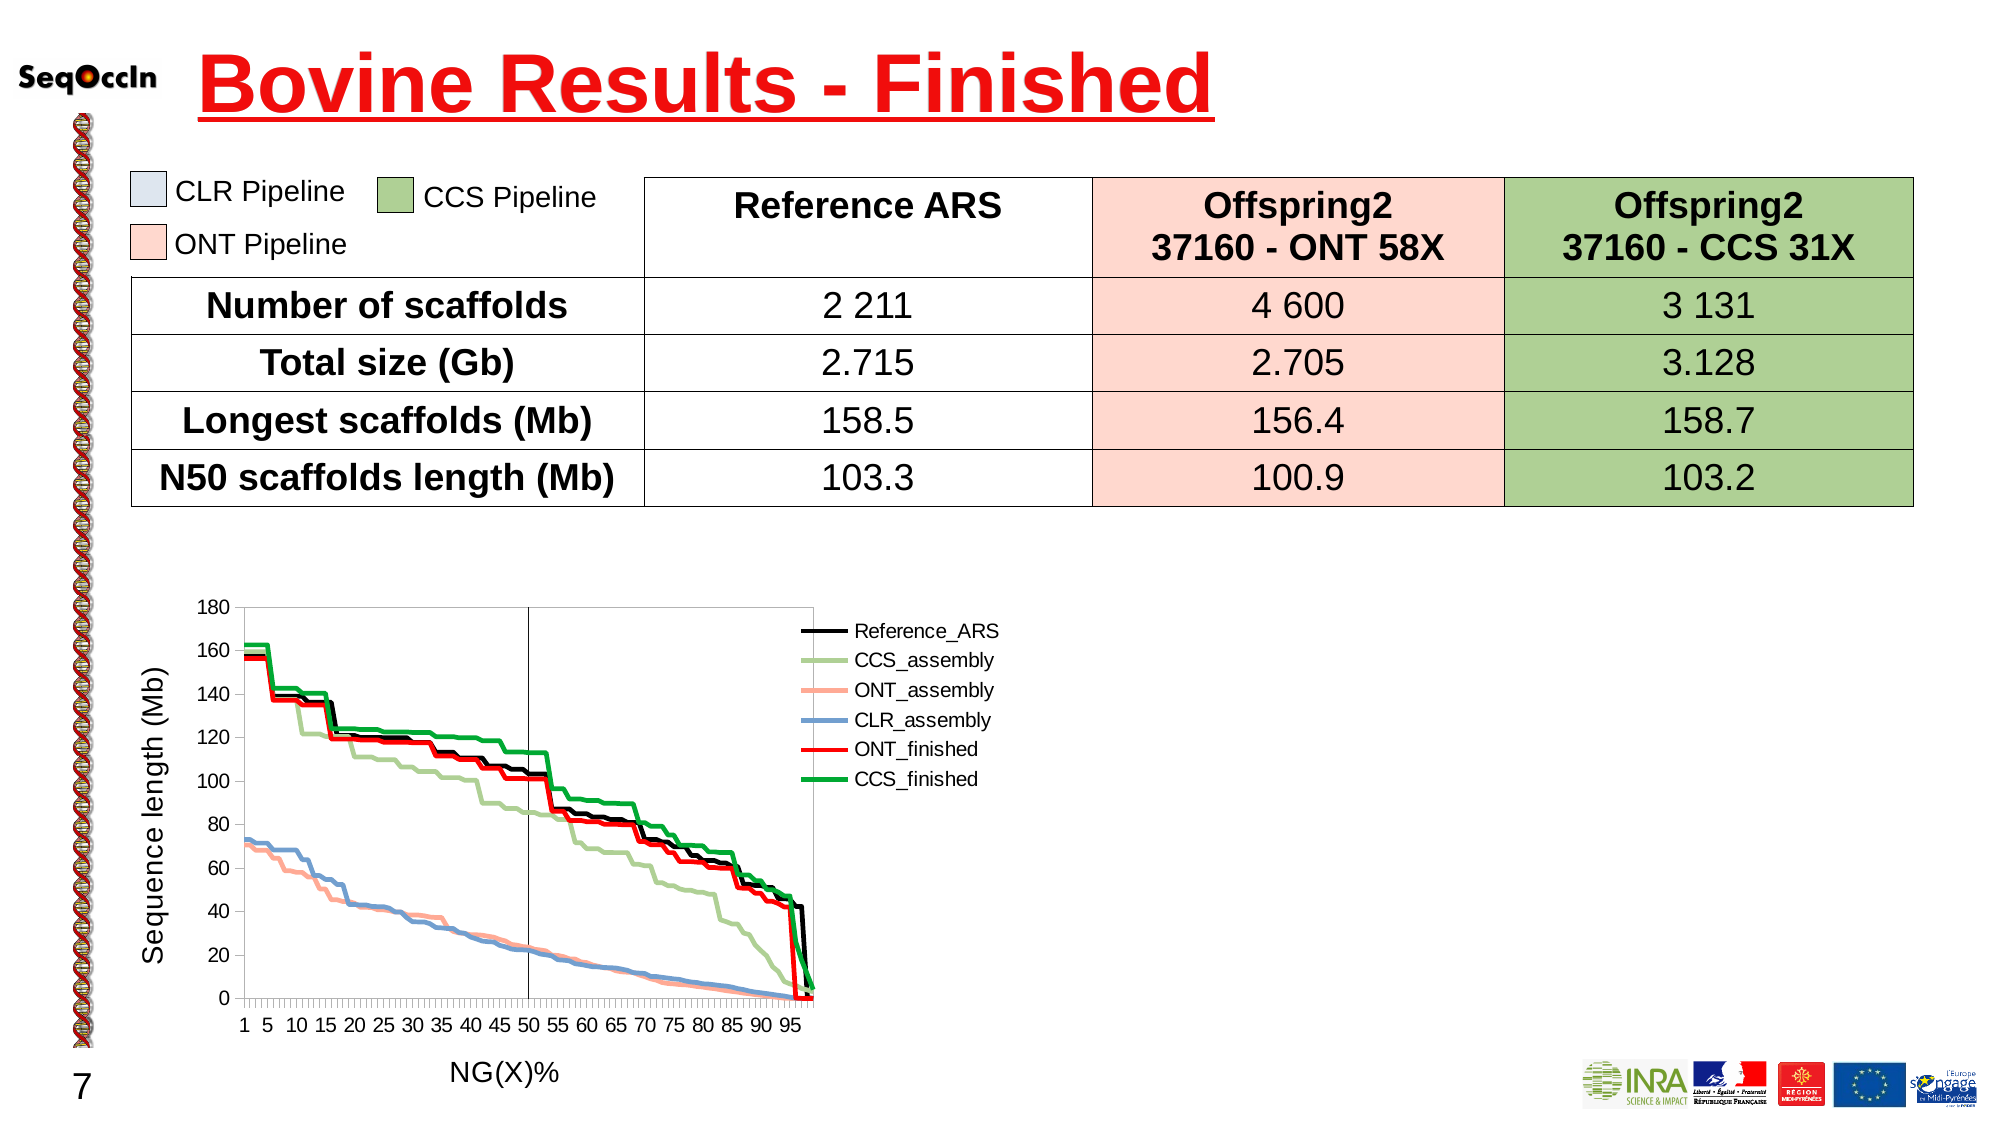

Bovine results - Finished
CLR Pipeline
CCS Pipeline
| | Reference ARS | Offspring2 37160 - ONT 58X | Offspring2 37160 - CCS 31X |
| --- | --- | --- | --- |
| Number of scaffolds | 2 211 | 4 600 | 3 131 |
| Total size (Gb) | 2.715 | 2.705 | 3.128 |
| Longest scaffolds (Mb) | 158.5 | 156.4 | 158.7 |
| N50 scaffolds length (Mb) | 103.3 | 100.9 | 103.2 |
ONT Pipeline
### Chart
| Category | Reference_ARS | CCS_assembly | ONT_assembly | CLR_assembly | ONT_finished | CCS_finished |
|---|---|---|---|---|---|---|
| 1 | 158.53411 | 159.56232 | 70.660114 | 73.162782 | 156.401018 | 162.65705872 |
| None | 158.53411 | 159.56232 | 70.660114 | 73.162782 | 156.401018 | 162.65705872 |
| None | 158.53411 | 159.56232 | 68.17267 | 71.500642 | 156.401018 | 162.65705872 |
| None | 158.53411 | 159.56232 | 68.17267 | 71.500642 | 156.401018 | 162.65705872 |
| 5 | 158.53411 | 159.56232 | 68.17267 | 71.500642 | 156.401018 | 162.65705872 |
| None | 139.009144 | 137.586803 | 64.479263 | 68.366534 | 137.219967 | 142.70876568 |
| None | 139.009144 | 137.586803 | 64.479263 | 68.366534 | 137.219967 | 142.70876568 |
| None | 139.009144 | 137.586803 | 58.727374 | 68.279015 | 137.219967 | 142.70876568 |
| None | 139.009144 | 137.586803 | 58.727374 | 68.279015 | 137.219967 | 142.70876568 |
| 10 | 139.009144 | 137.586803 | 58.012523 | 68.279015 | 137.219967 | 142.70876568 |
| None | 139.009144 | 121.70431 | 58.012523 | 63.862697 | 135.017872 | 140.41858688 |
| None | 136.231102 | 121.70431 | 55.856493 | 63.862697 | 135.017872 | 140.41858688 |
| None | 136.231102 | 121.70431 | 55.856493 | 56.53891 | 135.017872 | 140.41858688 |
| None | 136.231102 | 121.70431 | 50.390664 | 56.53891 | 135.017872 | 140.41858688 |
| 15 | 136.231102 | 120.561319 | 50.390664 | 54.791804 | 135.017872 | 140.41858688 |
| None | 136.231102 | 120.561319 | 45.411727 | 54.791804 | 119.316933 | 124.08961032 |
| None | 121.005158 | 120.561319 | 45.411727 | 52.417165 | 119.316933 | 124.08961032 |
| None | 121.005158 | 120.561319 | 44.601496 | 52.417165 | 119.316933 | 124.08961032 |
| None | 121.005158 | 120.561319 | 44.601496 | 43.261896 | 119.316933 | 124.08961032 |
| 20 | 121.005158 | 111.068319 | 43.834726 | 43.261896 | 119.316933 | 124.08961032 |
| None | 120.089316 | 111.068319 | 41.974199 | 42.995136 | 118.958293 | 123.71662472 |
| None | 120.089316 | 111.068319 | 41.974199 | 42.995136 | 118.958293 | 123.71662472 |
| None | 120.089316 | 111.068319 | 41.811592 | 42.341888 | 118.958293 | 123.71662472 |
| None | 120.089316 | 109.815629 | 40.81628 | 42.238173 | 118.958293 | 123.71662472 |
| 25 | 120.000601 | 109.815629 | 40.81628 | 42.238173 | 117.912971 | 122.62948984 |
| None | 120.000601 | 109.815629 | 40.431968 | 41.54368 | 117.912971 | 122.62948984 |
| None | 120.000601 | 109.815629 | 39.737951 | 39.789779 | 117.912971 | 122.62948984 |
| None | 120.000601 | 106.465964 | 39.737951 | 39.789779 | 117.912971 | 122.62948984 |
| None | 120.000601 | 106.465964 | 38.485726 | 37.159084 | 117.912971 | 122.62948984 |
| 30 | 117.80634 | 106.465964 | 38.38371 | 35.27955 | 117.670253 | 122.37706312 |
| None | 117.80634 | 104.395464 | 38.38371 | 35.24849 | 117.670253 | 122.37706312 |
| None | 117.80634 | 104.395464 | 38.023865 | 35.24849 | 117.670253 | 122.37706312 |
| None | 117.80634 | 104.395464 | 37.451564 | 34.429641 | 117.670253 | 122.37706312 |
| None | 113.31977 | 104.395464 | 37.282502 | 32.650816 | 111.541023 | 120.46430484 |
| 35 | 113.31977 | 101.609225 | 37.282502 | 32.50264 | 111.541023 | 120.46430484 |
| None | 113.31977 | 101.609225 | 32.79745 | 32.20853 | 111.541023 | 120.46430484 |
| None | 113.31977 | 101.609225 | 30.857572 | 32.20853 | 111.541023 | 120.46430484 |
| None | 110.682743 | 101.609225 | 30.150024 | 30.35341 | 110.008012 | 119.90873308 |
| None | 110.682743 | 100.386416 | 29.917895 | 29.996995 | 110.008012 | 119.90873308 |
| 40 | 110.682743 | 100.386416 | 29.311419 | 28.25822 | 110.008012 | 119.90873308 |
| None | 110.682743 | 100.386416 | 29.311419 | 27.40479 | 110.008012 | 119.90873308 |
| None | 110.682743 | 89.786915 | 29.119091 | 26.434035 | 105.9007 | 118.608784 |
| None | 106.982474 | 89.786915 | 28.646922 | 26.146582 | 105.9007 | 118.608784 |
| None | 106.982474 | 89.786915 | 28.196972 | 26.004061 | 105.9007 | 118.608784 |
| 45 | 106.982474 | 89.786915 | 27.163599 | 24.422101 | 105.9007 | 118.608784 |
| None | 106.982474 | 87.38646 | 26.47685 | 23.76918 | 101.24831 | 113.3981072 |
| None | 105.454467 | 87.38646 | 24.855471 | 22.774178 | 101.24831 | 113.3981072 |
| None | 105.454467 | 87.38646 | 24.547333 | 22.452296 | 101.24831 | 113.3981072 |
| None | 105.454467 | 85.592729 | 23.866941 | 22.390374 | 101.24831 | 113.3981072 |
| 50 | 103.308737 | 85.592729 | 23.641545 | 22.19508 | 100.95981 | 113.0749872 |
| None | 103.308737 | 85.592729 | 22.637589 | 21.466828 | 100.95981 | 113.0749872 |
| None | 103.308737 | 84.477869 | 22.347164 | 20.459004 | 100.95981 | 113.0749872 |
| None | 103.308737 | 84.477869 | 21.882432 | 20.087203 | 100.95981 | 113.0749872 |
| None | 87.216183 | 84.477869 | 19.959208 | 19.629394 | 86.153424 | 96.49183488 |
| 55 | 87.216183 | 82.319332 | 19.801307 | 17.817985 | 86.153424 | 96.49183488 |
| None | 87.216183 | 82.319332 | 19.279655 | 17.629469 | 86.153424 | 96.49183488 |
| None | 87.216183 | 82.319332 | 18.227146 | 17.352769 | 81.926322 | 91.75748064 |
| None | 85.00778 | 71.672482 | 18.162762 | 15.993006 | 81.926322 | 91.75748064 |
| None | 85.00778 | 71.672482 | 16.813681 | 15.657762 | 81.926322 | 91.75748064 |
| 60 | 85.00778 | 68.896899 | 16.537409 | 15.137618 | 81.341607 | 91.10259984 |
| None | 83.472345 | 68.896899 | 15.441178 | 14.610794 | 81.341607 | 91.10259984 |
| None | 83.472345 | 68.896899 | 14.848457 | 14.553383 | 81.341607 | 91.10259984 |
| None | 83.472345 | 67.137961 | 14.117999 | 14.239196 | 80.170171 | 89.79059152 |
| None | 82.403003 | 67.137961 | 13.884331 | 14.179131 | 80.170171 | 89.79059152 |
| 65 | 82.403003 | 67.120221 | 12.777956 | 14.023715 | 80.170171 | 89.79059152 |
| None | 82.403003 | 67.120221 | 12.285236 | 13.533853 | 79.994754 | 89.59412448 |
| None | 81.013979 | 67.120221 | 12.090387 | 12.974101 | 79.994754 | 89.59412448 |
| None | 81.013979 | 61.707403 | 11.960424 | 11.897643 | 79.994754 | 89.59412448 |
| None | 81.013979 | 61.707403 | 10.870935 | 11.684055 | 72.237041 | 80.90548592 |
| 70 | 73.167244 | 61.040949 | 10.058923 | 11.533062 | 72.237041 | 80.90548592 |
| None | 73.167244 | 61.040949 | 9.05603 | 10.169401 | 70.772257 | 79.26492784 |
| None | 73.167244 | 53.277506 | 8.445159 | 10.108317 | 70.772257 | 79.26492784 |
| None | 71.974595 | 53.277506 | 7.354447 | 9.733653 | 70.772257 | 79.26492784 |
| None | 71.974595 | 51.875486 | 6.913862 | 9.384142 | 67.132975 | 75.188932 |
| 75 | 69.862954 | 51.875486 | 6.727791 | 9.019653 | 67.132975 | 75.188932 |
| None | 69.862954 | 50.410026 | 6.43451 | 8.785696 | 62.951961 | 70.50619632 |
| None | 69.862954 | 49.761243 | 6.312323 | 8.083435 | 62.951961 | 70.50619632 |
| None | 65.820629 | 49.761243 | 5.979663 | 7.57903 | 62.951961 | 70.50619632 |
| None | 65.820629 | 48.906921 | 5.527067 | 7.349087 | 62.724272 | 70.25118464 |
| 80 | 63.449741 | 48.906921 | 5.284983 | 6.776747 | 62.724272 | 70.25118464 |
| None | 63.449741 | 48.007957 | 4.814659 | 6.638884 | 60.236239 | 67.46458768 |
| None | 63.449741 | 48.007957 | 4.541876 | 6.302625 | 60.236239 | 67.46458768 |
| None | 62.317253 | 36.212693 | 4.076496 | 5.948198 | 59.953666 | 67.14810592 |
| None | 62.317253 | 35.365312 | 3.626778 | 5.719291 | 59.953666 | 67.14810592 |
| 85 | 60.773035 | 34.275015 | 3.271885 | 5.290532 | 59.953666 | 67.14810592 |
| None | 60.773035 | 34.275015 | 2.945365 | 4.535526 | 50.978884 | 57.09635008 |
| None | 52.498615 | 30.104366 | 2.483673 | 4.109651 | 50.697882 | 56.78162784 |
| None | 52.498615 | 29.42436 | 2.223509 | 3.427293 | 50.697882 | 56.78162784 |
| None | 51.992305 | 24.632539 | 1.792631 | 2.964785 | 48.413668 | 54.22330816 |
| 90 | 51.992305 | 22.016549 | 1.533915 | 2.635353 | 48.413668 | 54.22330816 |
| None | 51.098607 | 19.559819 | 1.267128 | 2.258204 | 44.700481 | 50.06453872 |
| None | 51.098607 | 14.621963 | 0.804518 | 1.900339 | 44.700481 | 50.06453872 |
| None | 45.94015 | 12.427986 | 0.48061 | 1.471434 | 43.67678 | 48.9179936 |
| None | 45.94015 | 7.846587 | 0.153628 | 1.157083 | 42.112021 | 47.16546352 |
| 95 | 45.612108 | 6.710086 | 0.072885 | 0.634617 | 42.112021 | 47.16546352 |
| None | 42.350435 | 6.108969 | 0.046624 | 0.142156 | 0.22802 | 26.108969 |
| None | 42.350435 | 4.609434 | 0.033711 | 0.032907 | 0.079062 | 17.609434 |
| None | 0.429127 | 3.961092 | 0.024137 | 0.0 | 0.040084 | 10.961092 |
| None | 0.060138 | 3.086481 | 0.015383 | 0.0 | 0.022675 | 4.086481 |